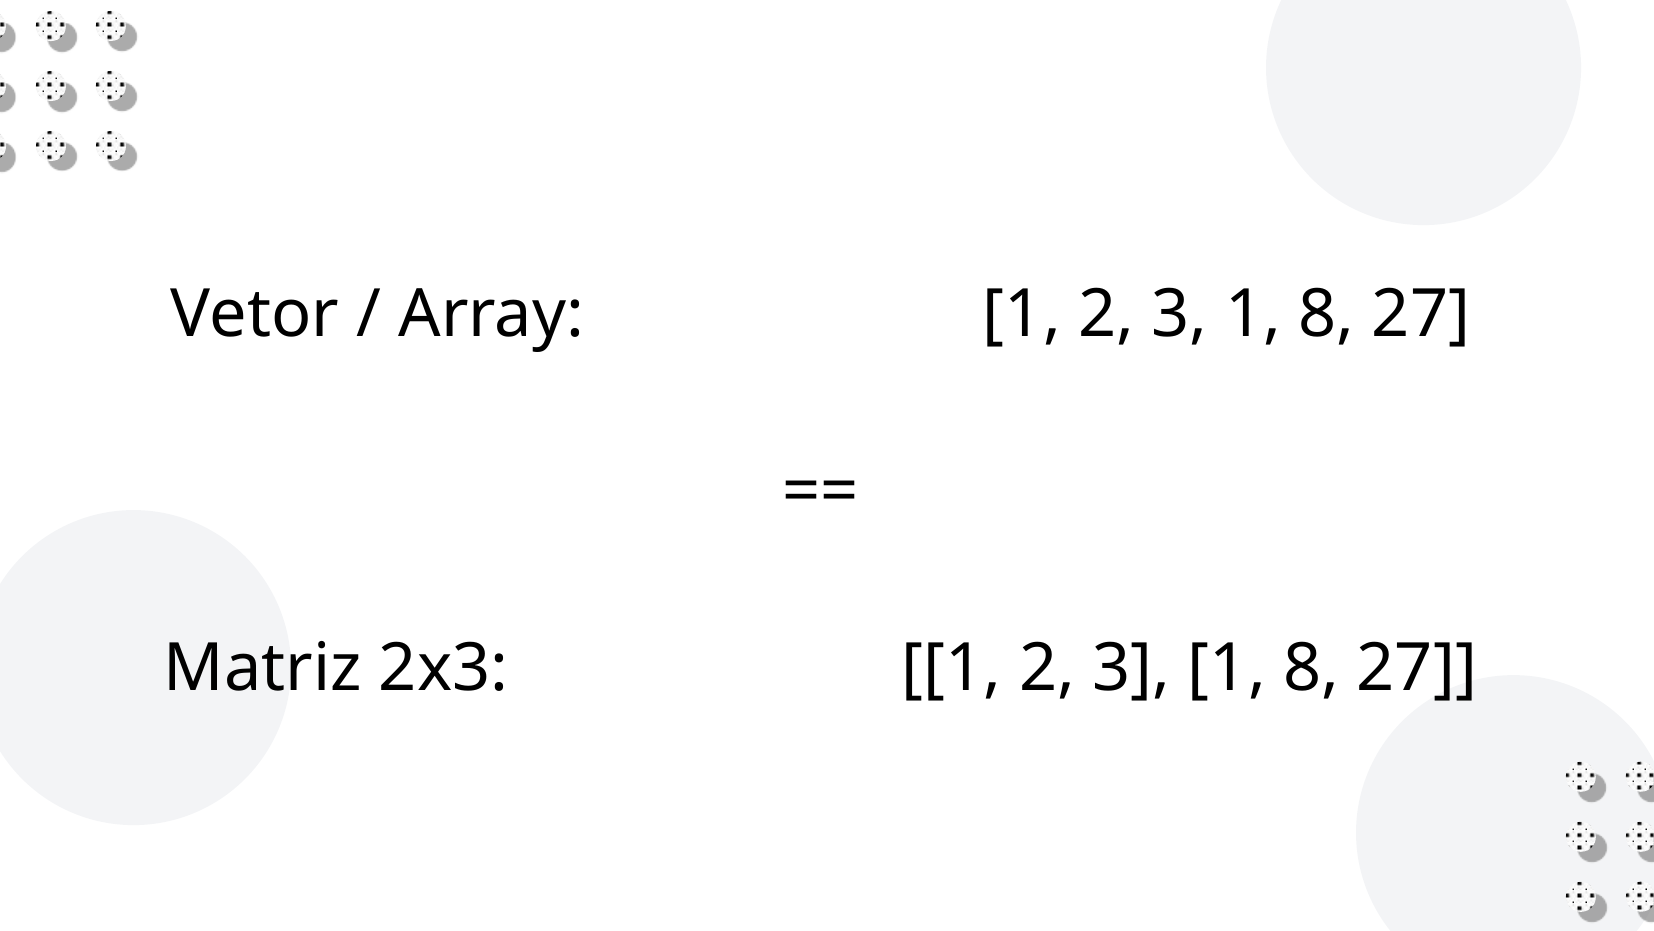

Vetor / Array: 						[1, 2, 3, 1, 8, 27]
# ==
Matriz 2x3:						[[1, 2, 3], [1, 8, 27]]